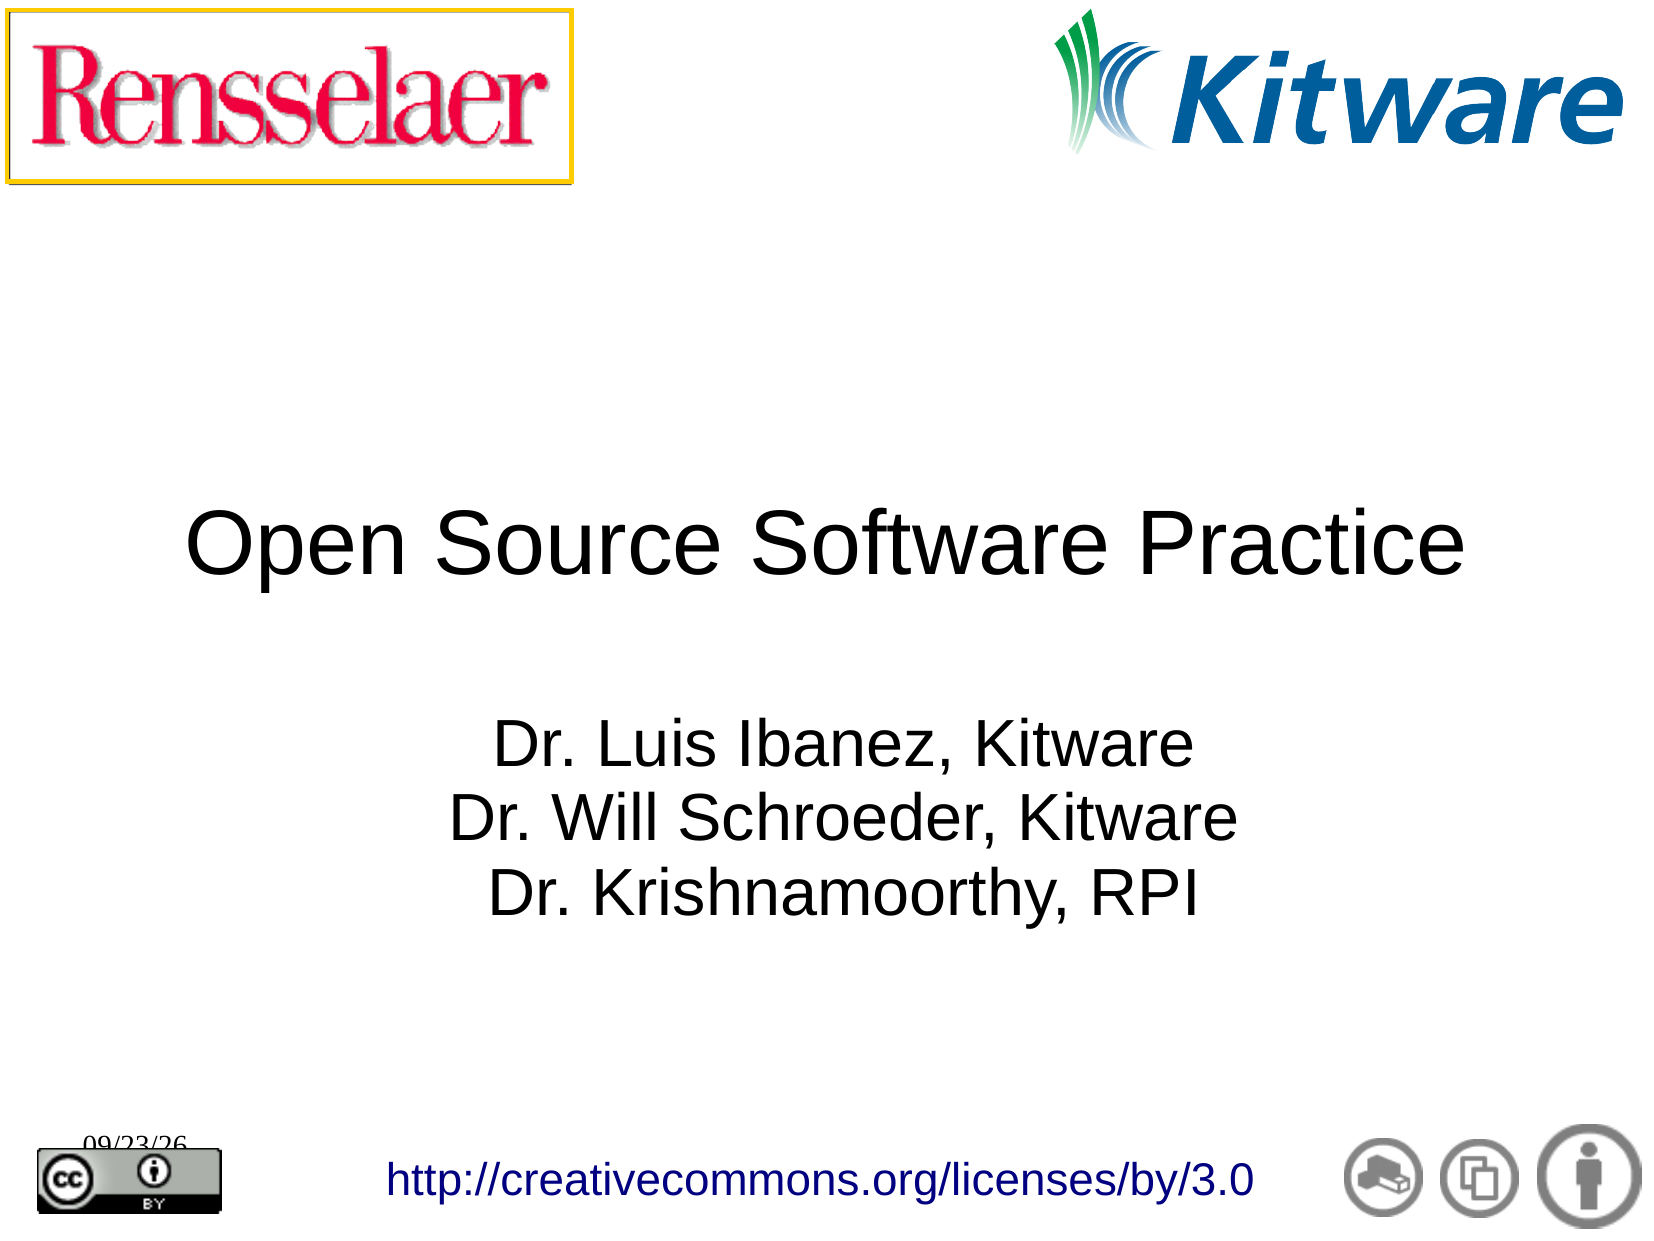

# Open Source Software Practice
Dr. Luis Ibanez, Kitware
Dr. Will Schroeder, Kitware
Dr. Krishnamoorthy, RPI
1
http://creativecommons.org/licenses/by/3.0